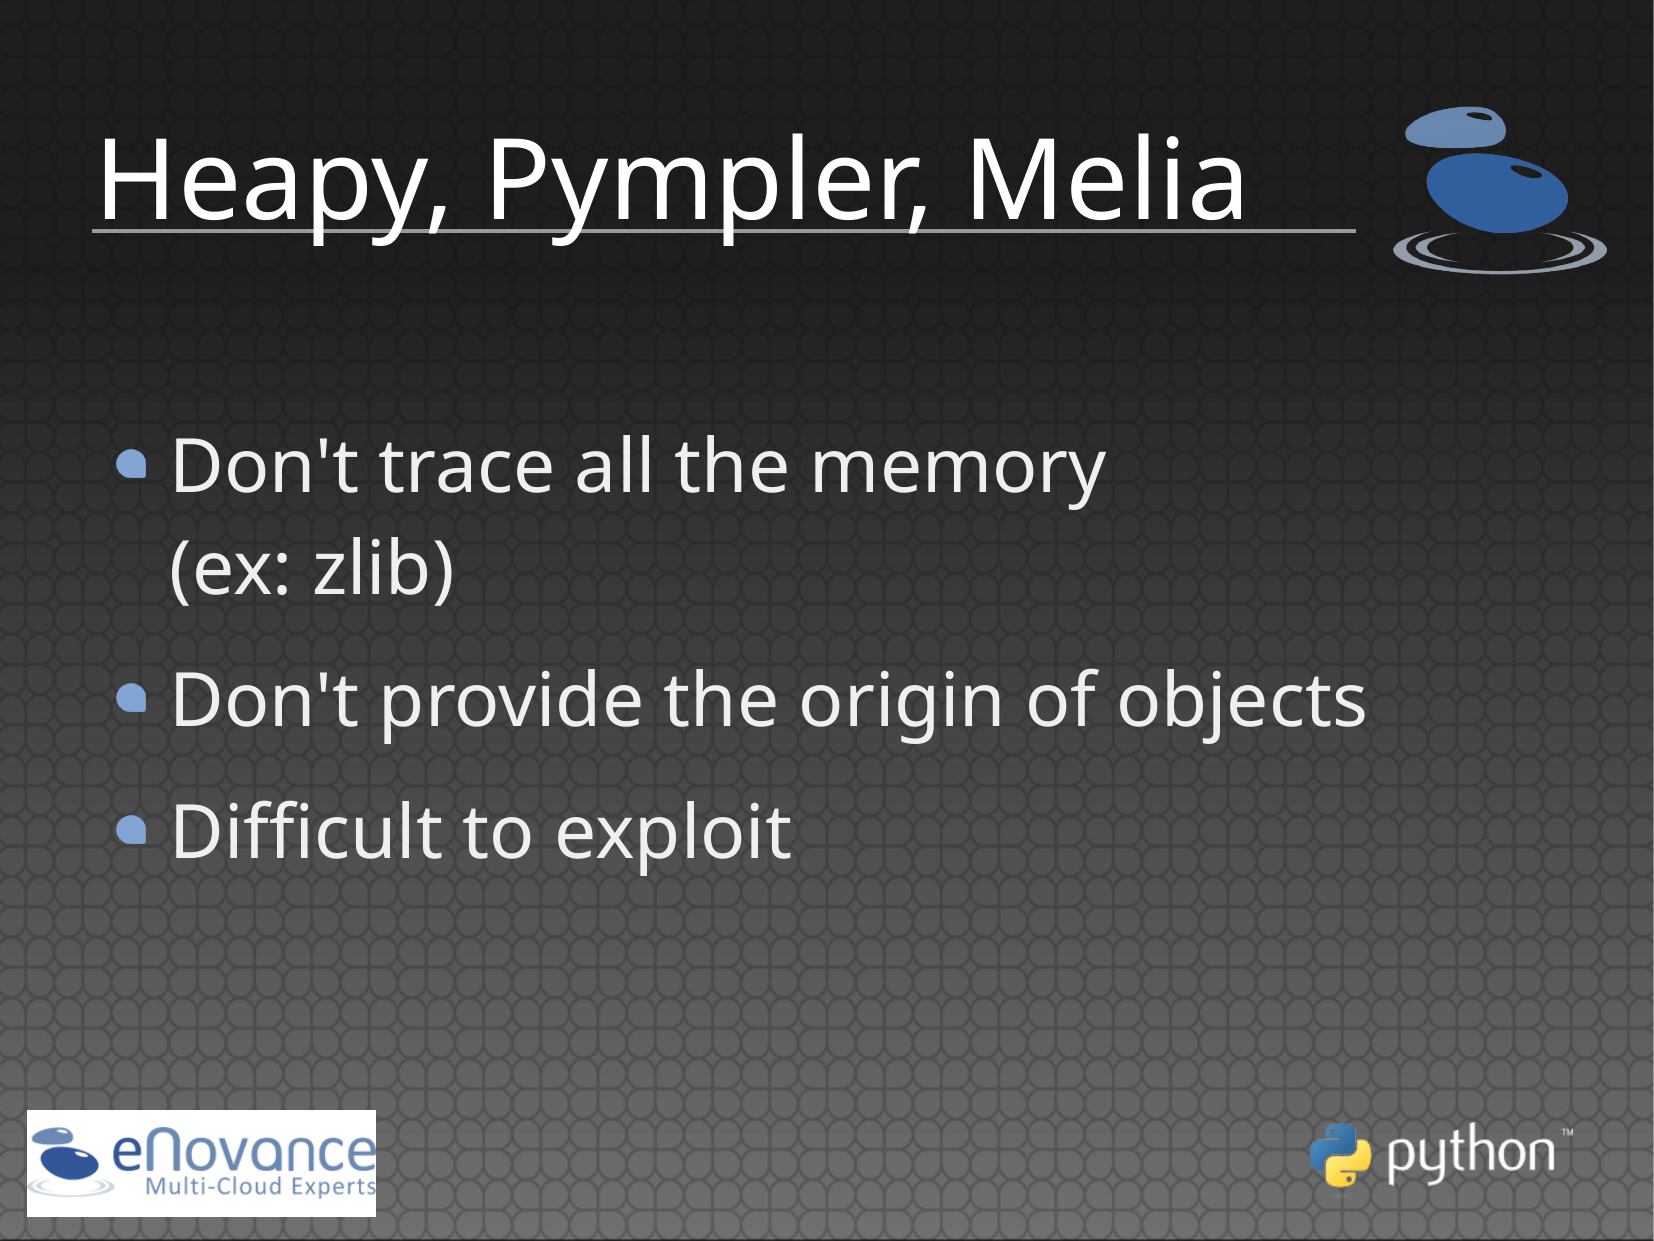

Heapy, Pympler, Melia
# Don't trace all the memory (ex: zlib)
Don't provide the origin of objects
Difficult to exploit